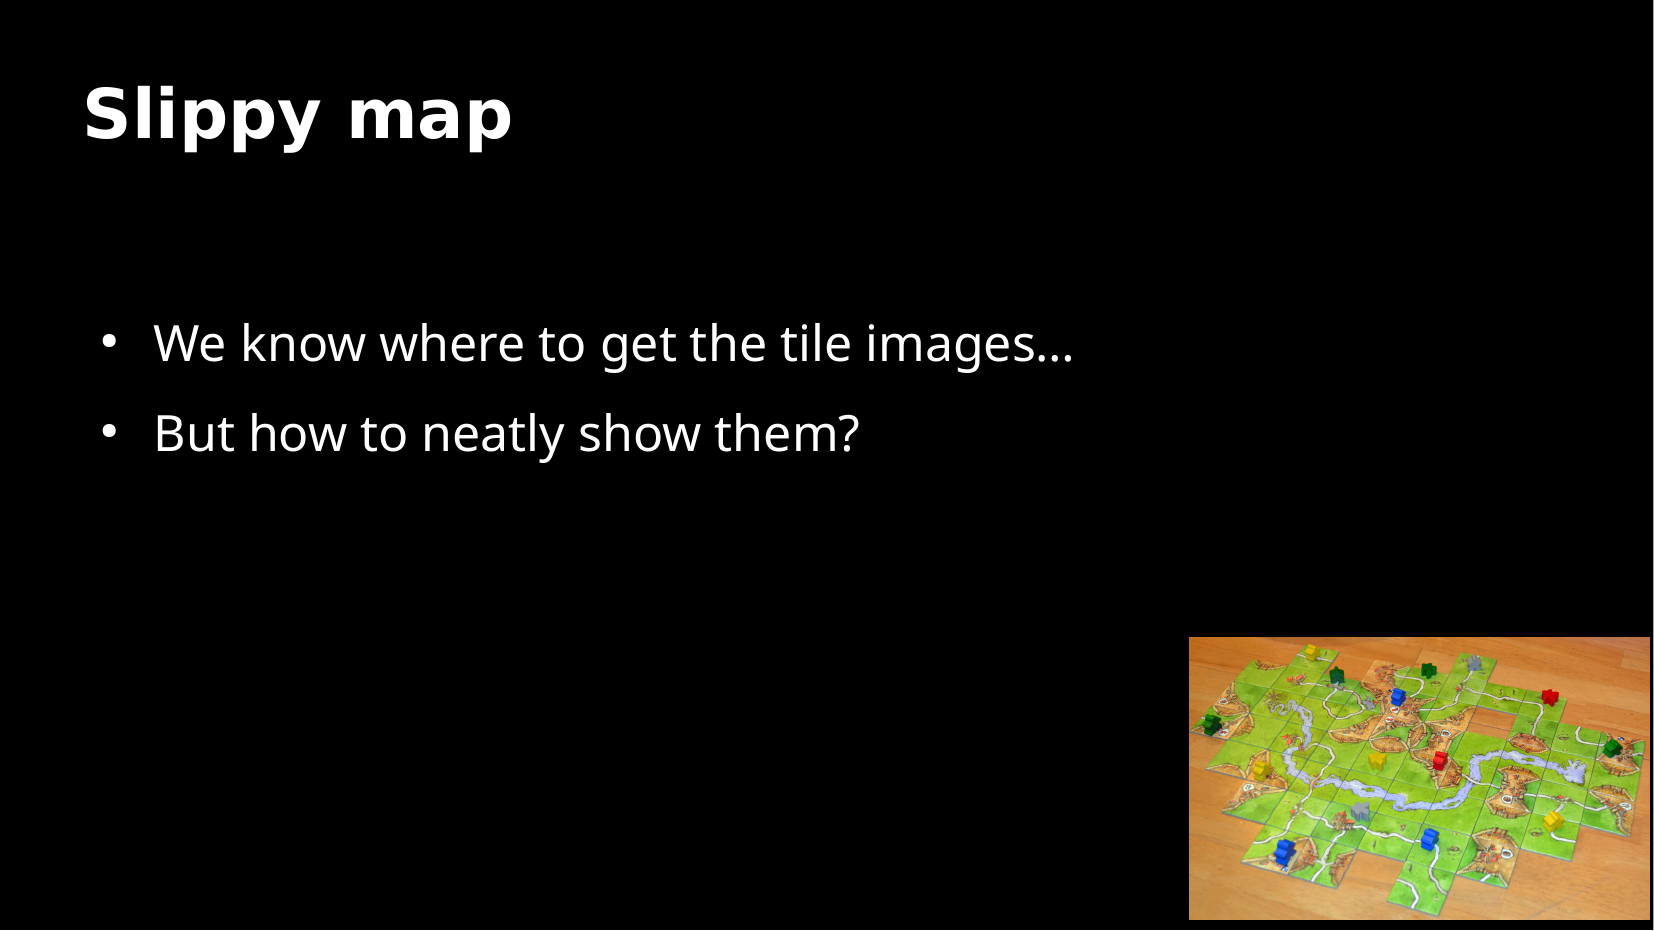

# Slippy map
We know where to get the tile images…
But how to neatly show them?